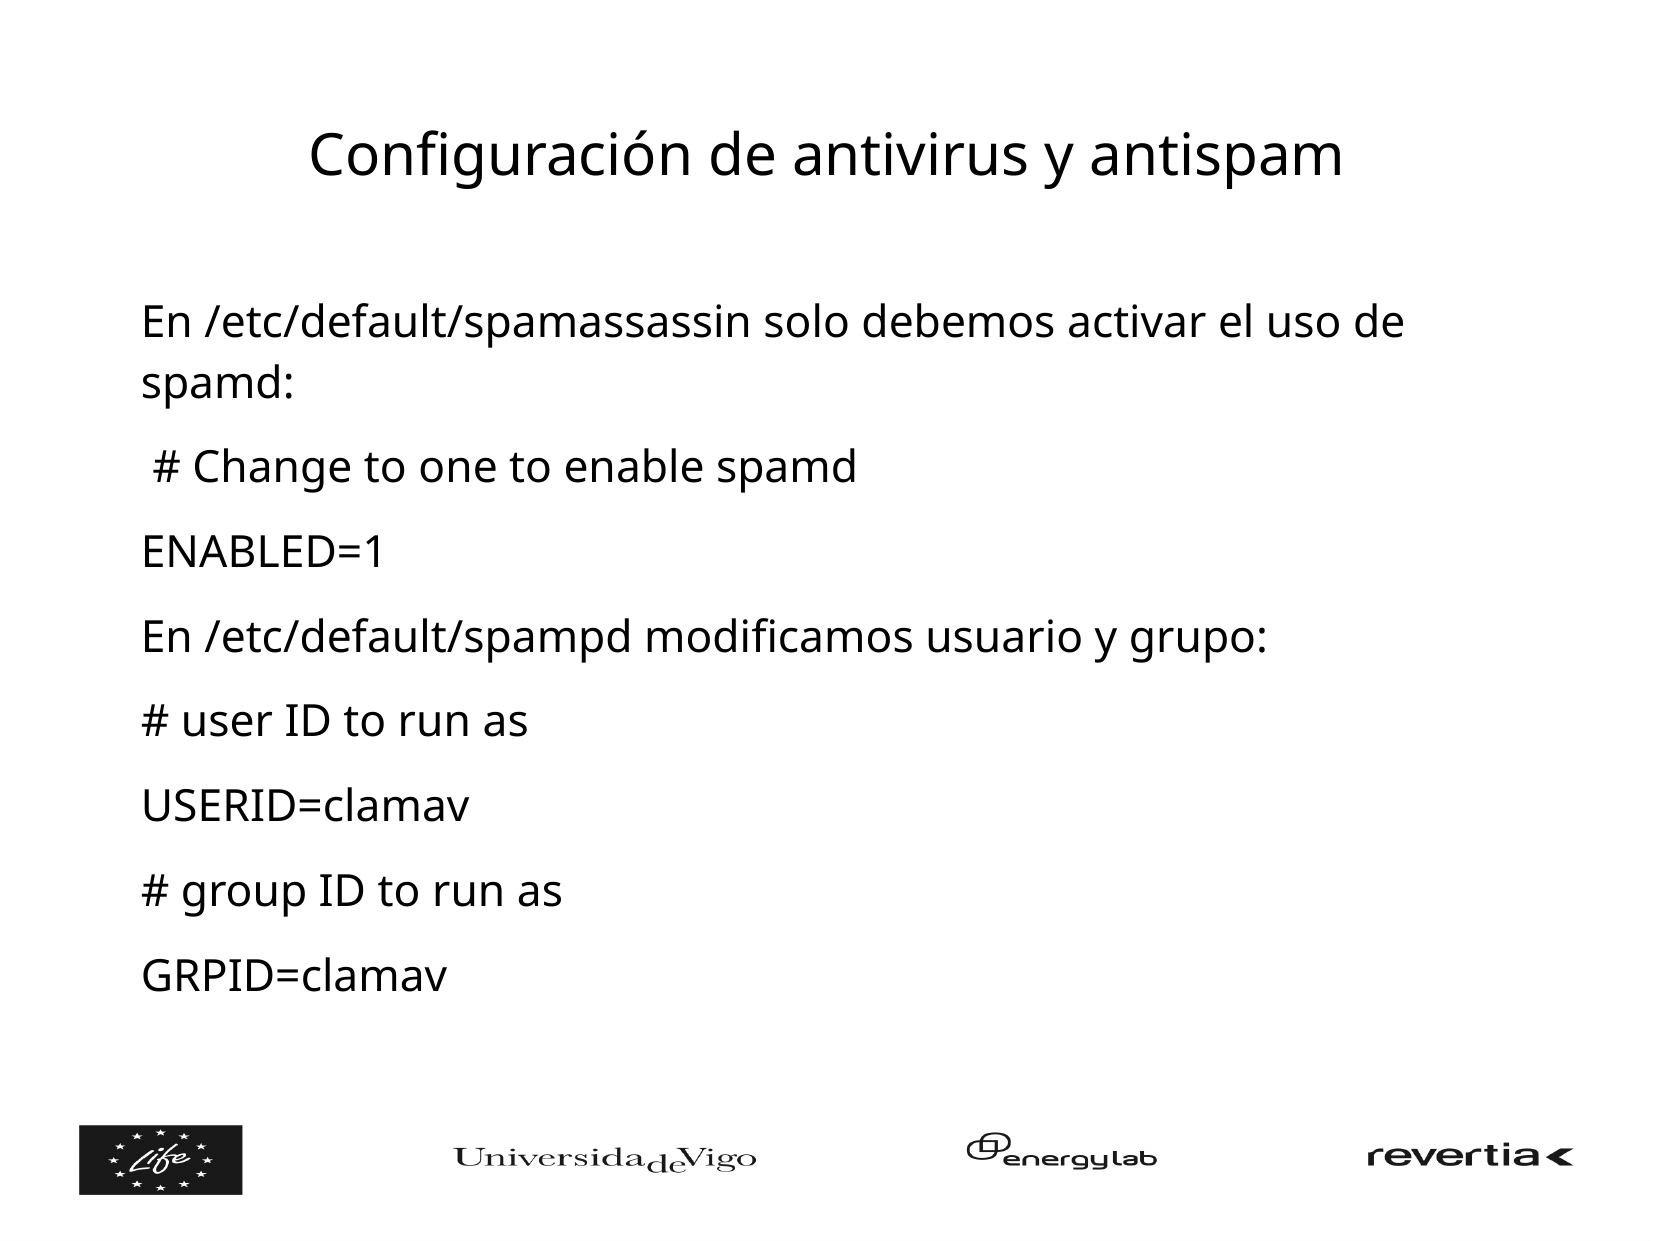

# Configuración de antivirus y antispam
En /etc/default/spamassassin solo debemos activar el uso de spamd:
 # Change to one to enable spamd
ENABLED=1
En /etc/default/spampd modificamos usuario y grupo:
# user ID to run as
USERID=clamav
# group ID to run as
GRPID=clamav